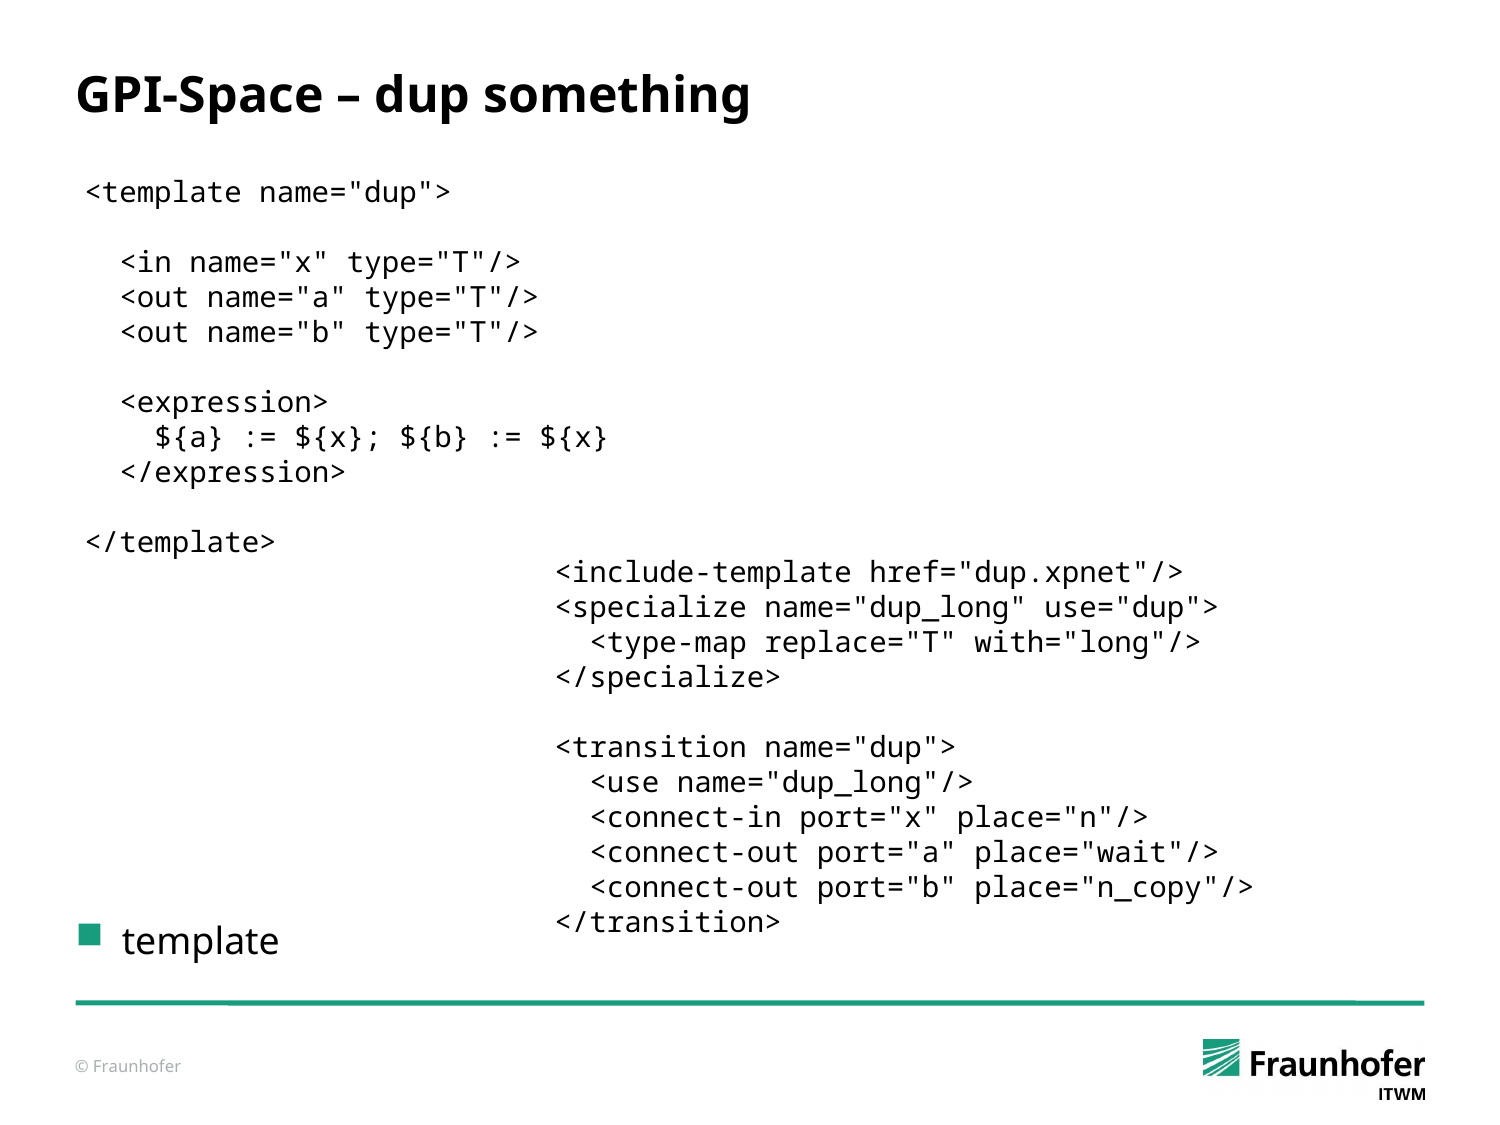

GPI-Space – dup something
<template name="dup">
 <in name="x" type="T"/>
 <out name="a" type="T"/>
 <out name="b" type="T"/>
 <expression>
 ${a} := ${x}; ${b} := ${x}
 </expression>
</template>
<include-template href="dup.xpnet"/>
<specialize name="dup_long" use="dup">
 <type-map replace="T" with="long"/>
</specialize>
<transition name="dup">
 <use name="dup_long"/>
 <connect-in port="x" place="n"/>
 <connect-out port="a" place="wait"/>
 <connect-out port="b" place="n_copy"/>
</transition>
template